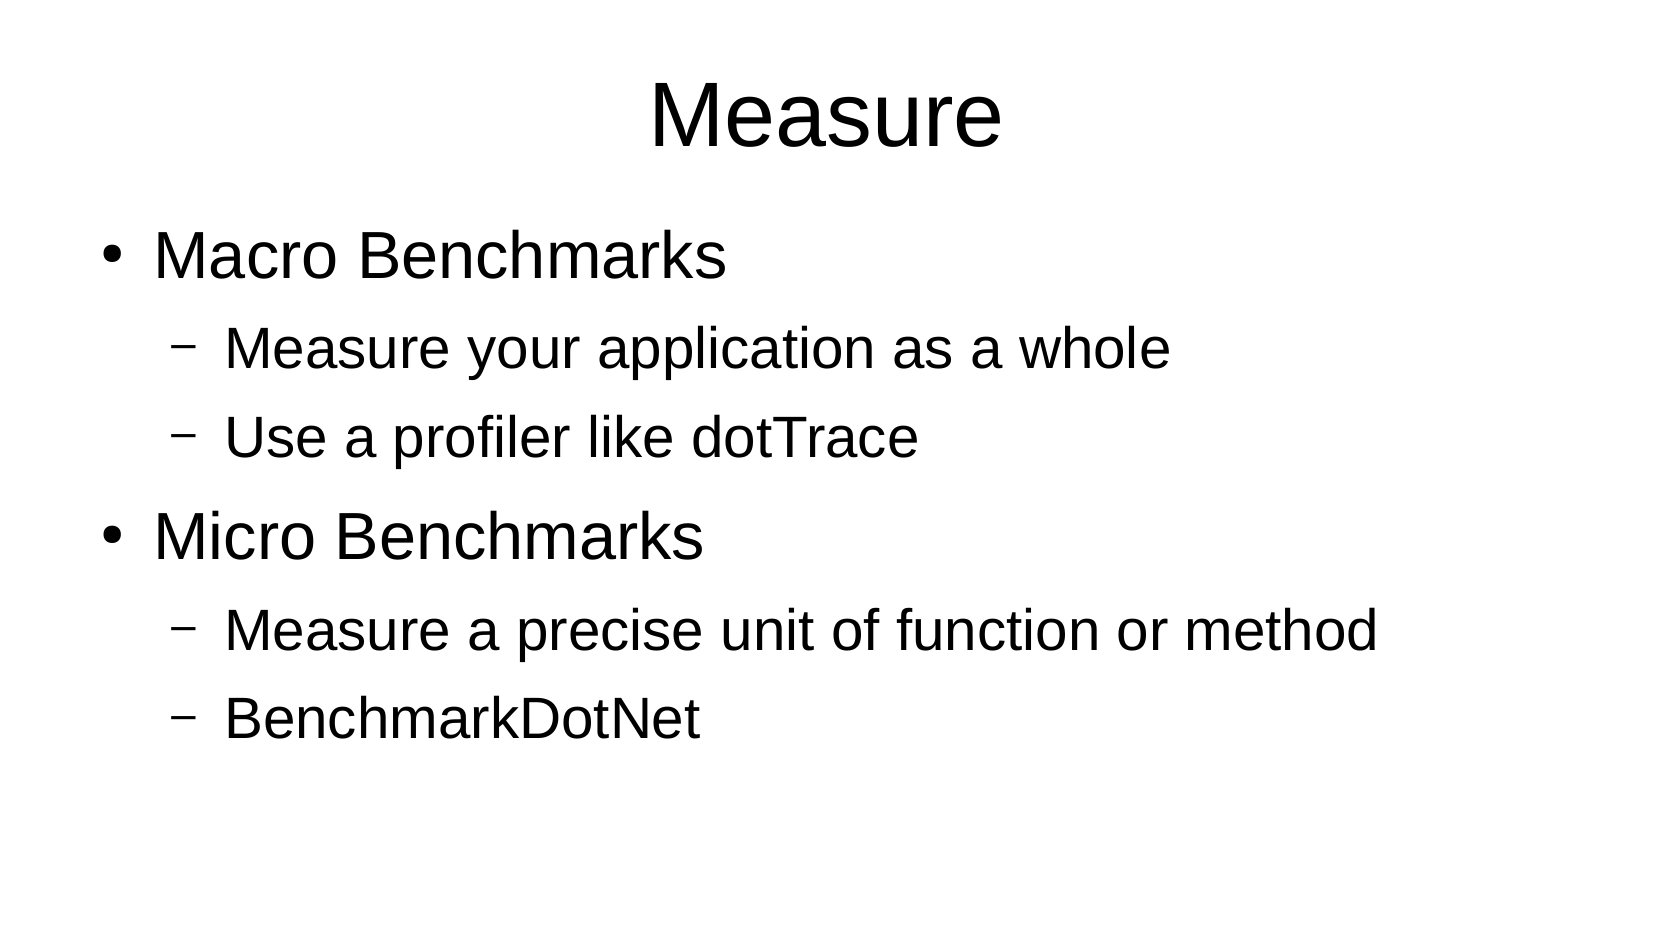

# Measure
Macro Benchmarks
Measure your application as a whole
Use a profiler like dotTrace
Micro Benchmarks
Measure a precise unit of function or method
BenchmarkDotNet